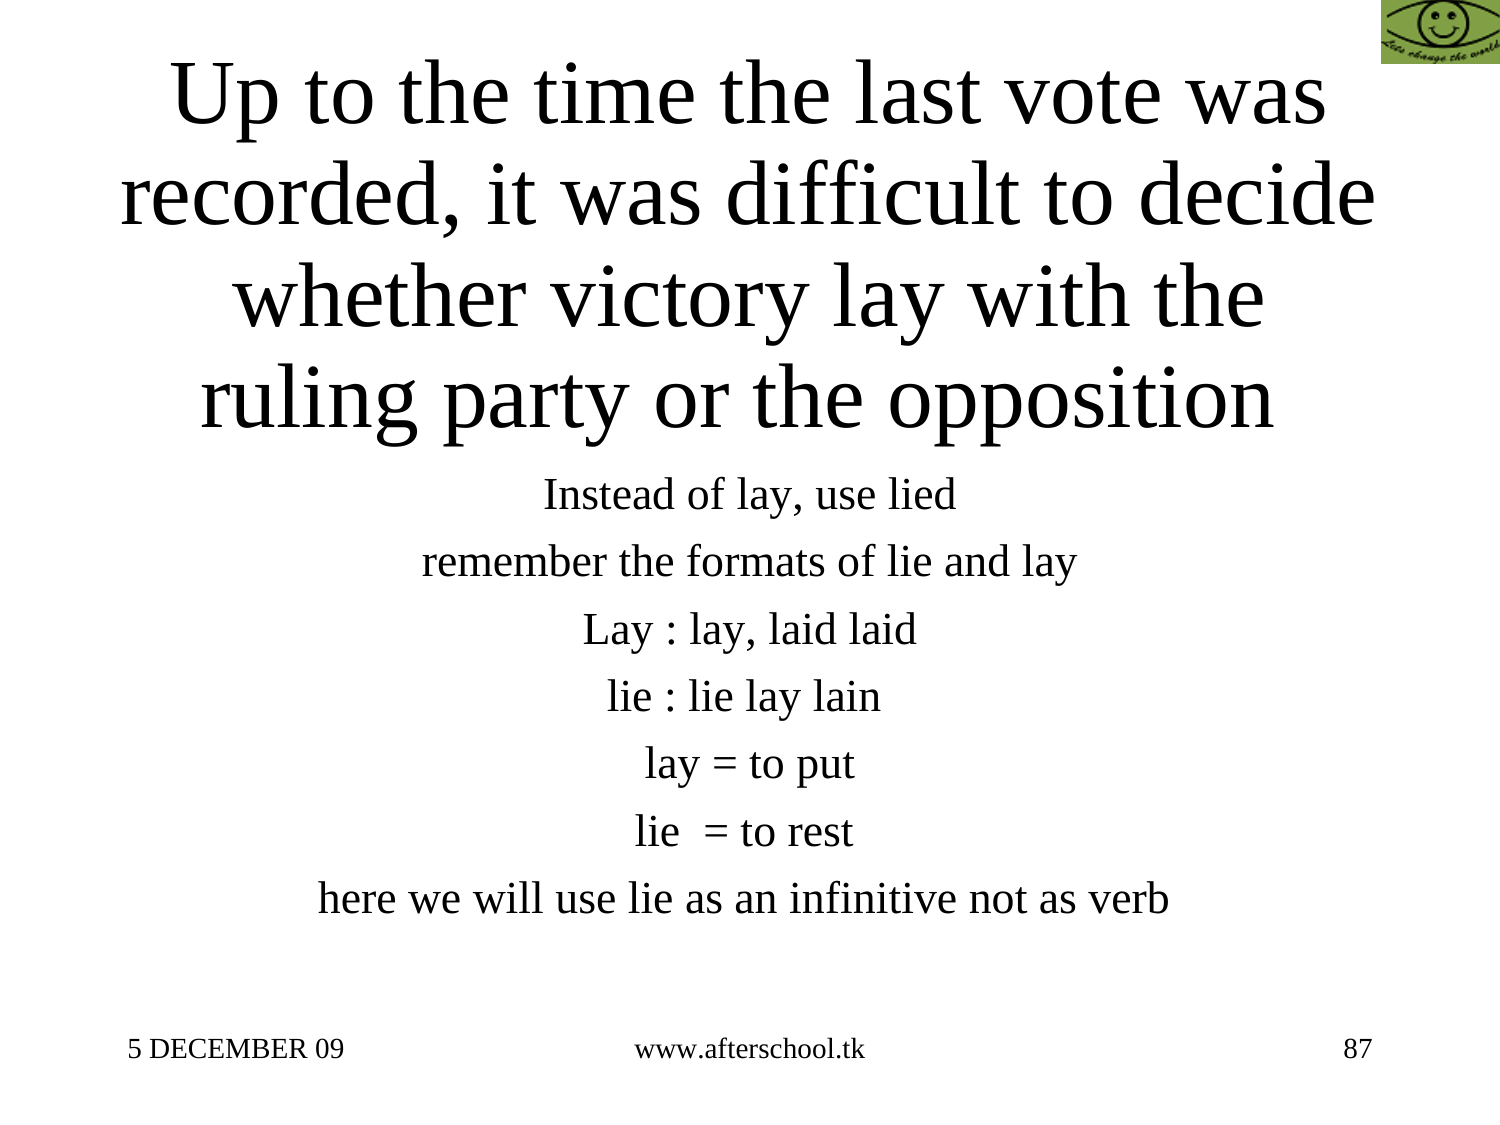

# Up to the time the last vote was recorded, it was difficult to decide whether victory lay with the ruling party or the opposition
Instead of lay, use lied
remember the formats of lie and lay
Lay : lay, laid laid
lie : lie lay lain
lay = to put
lie = to rest
here we will use lie as an infinitive not as verb
MFI Seminar Jain PG College
AFTERSCHOOOL centre for social entrepreneurship
87